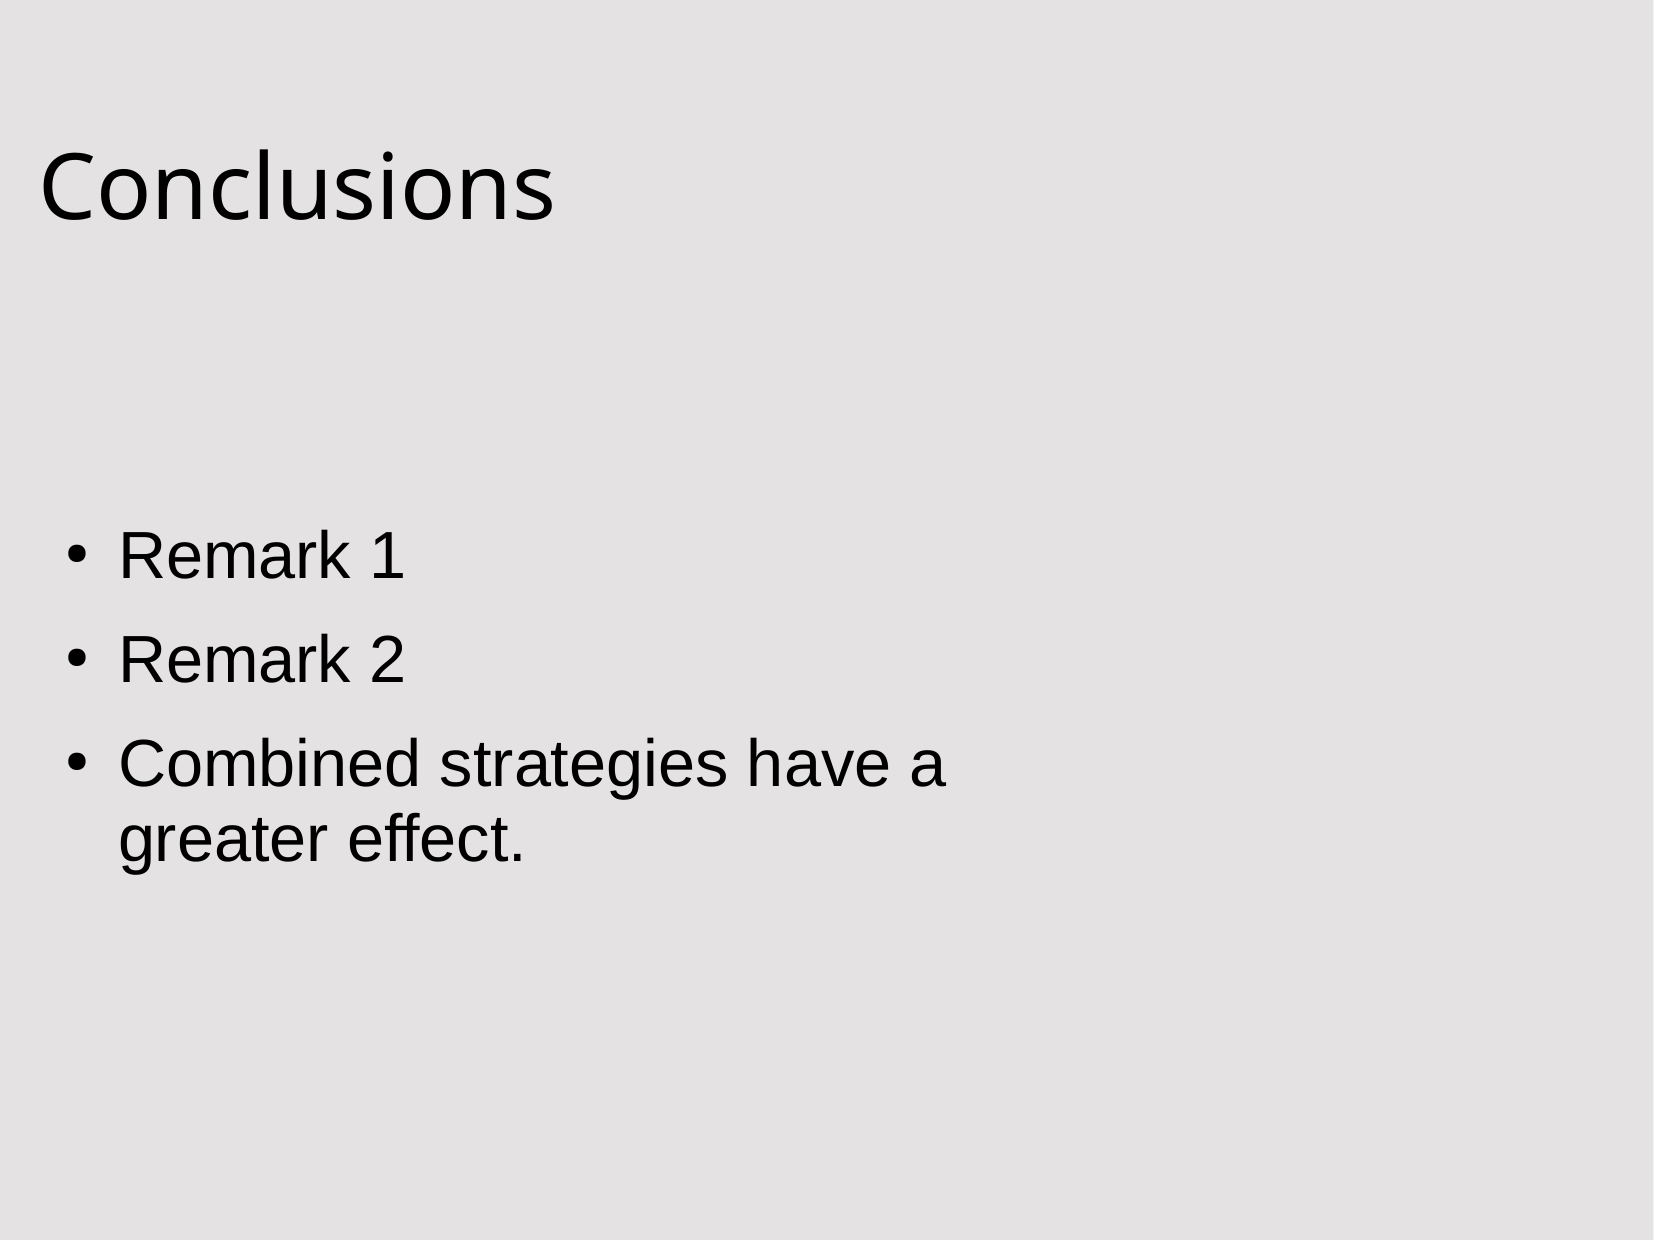

Conclusions
# Remark 1
Remark 2
Combined strategies have a greater effect.